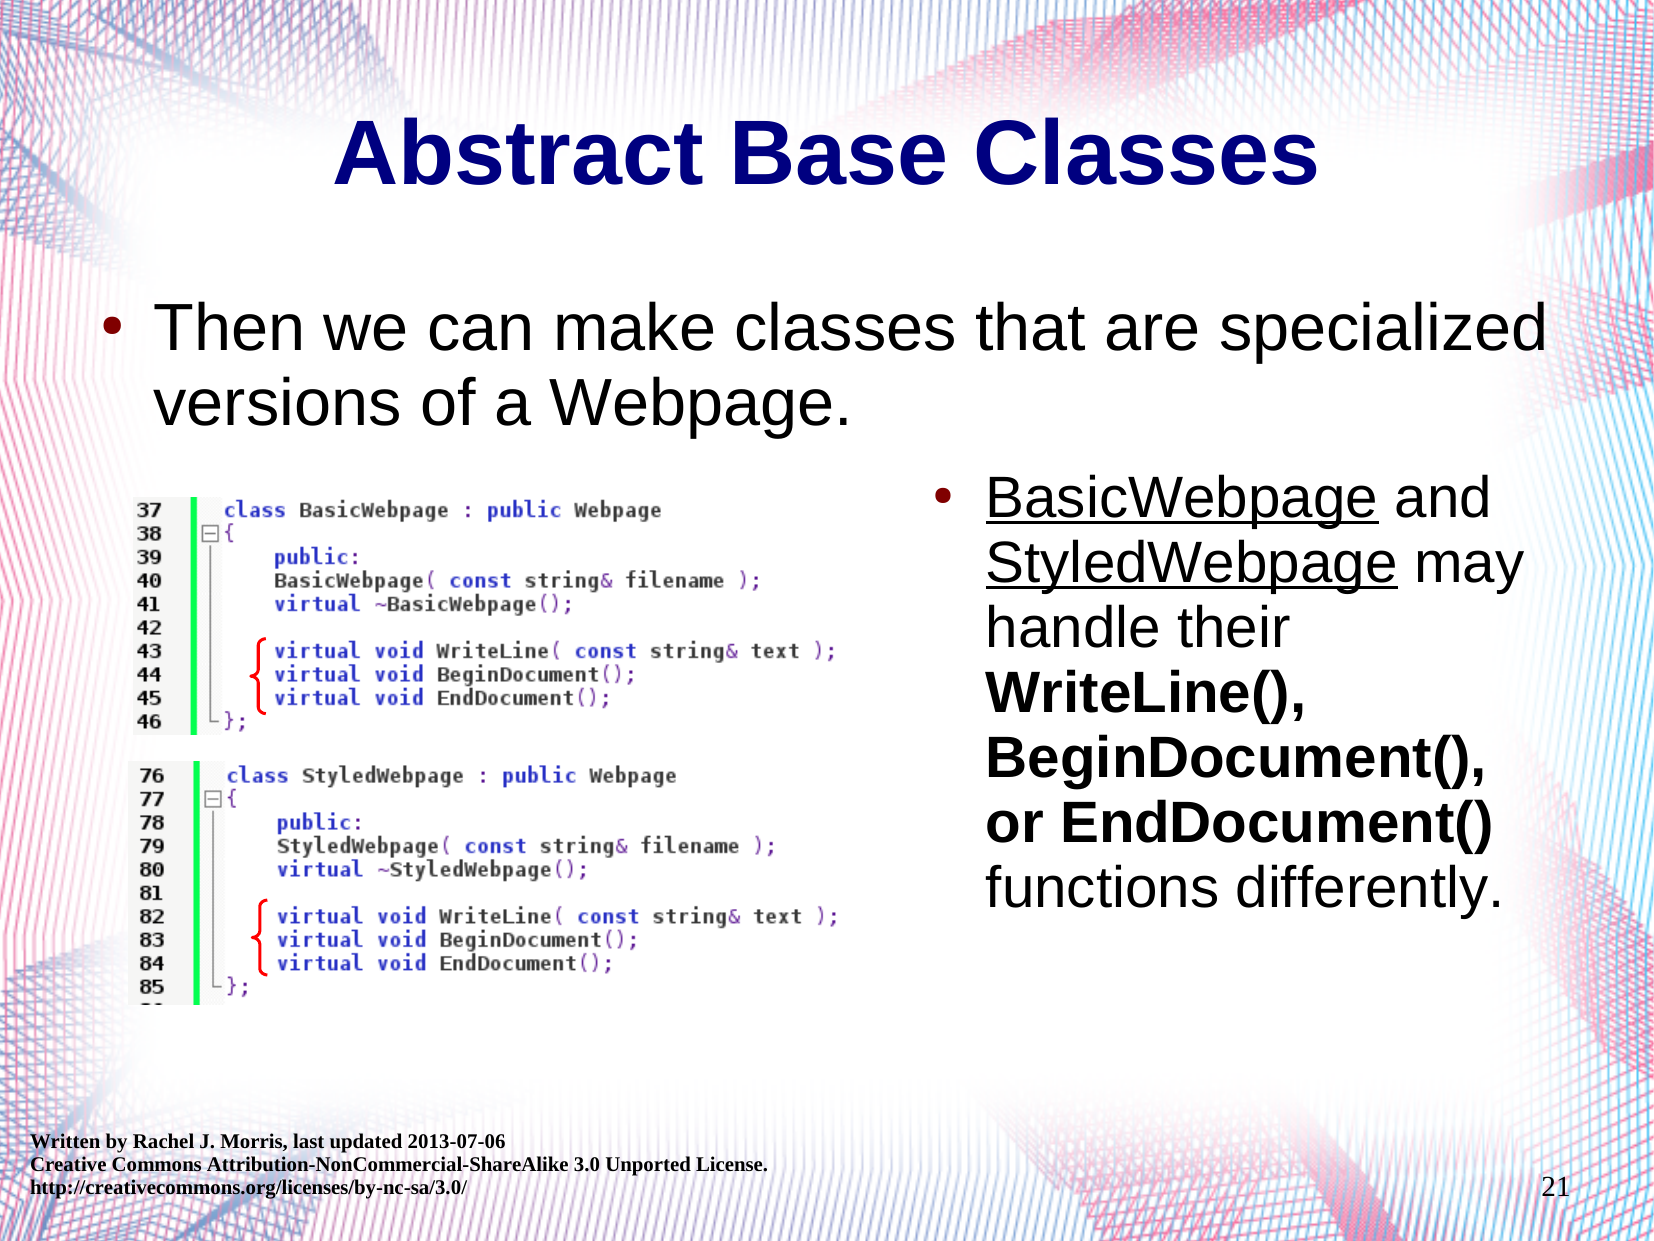

# Abstract Base Classes
Then we can make classes that are specialized versions of a Webpage.
BasicWebpage and StyledWebpage may handle their
WriteLine(),
BeginDocument(),
or EndDocument()
functions differently.
21